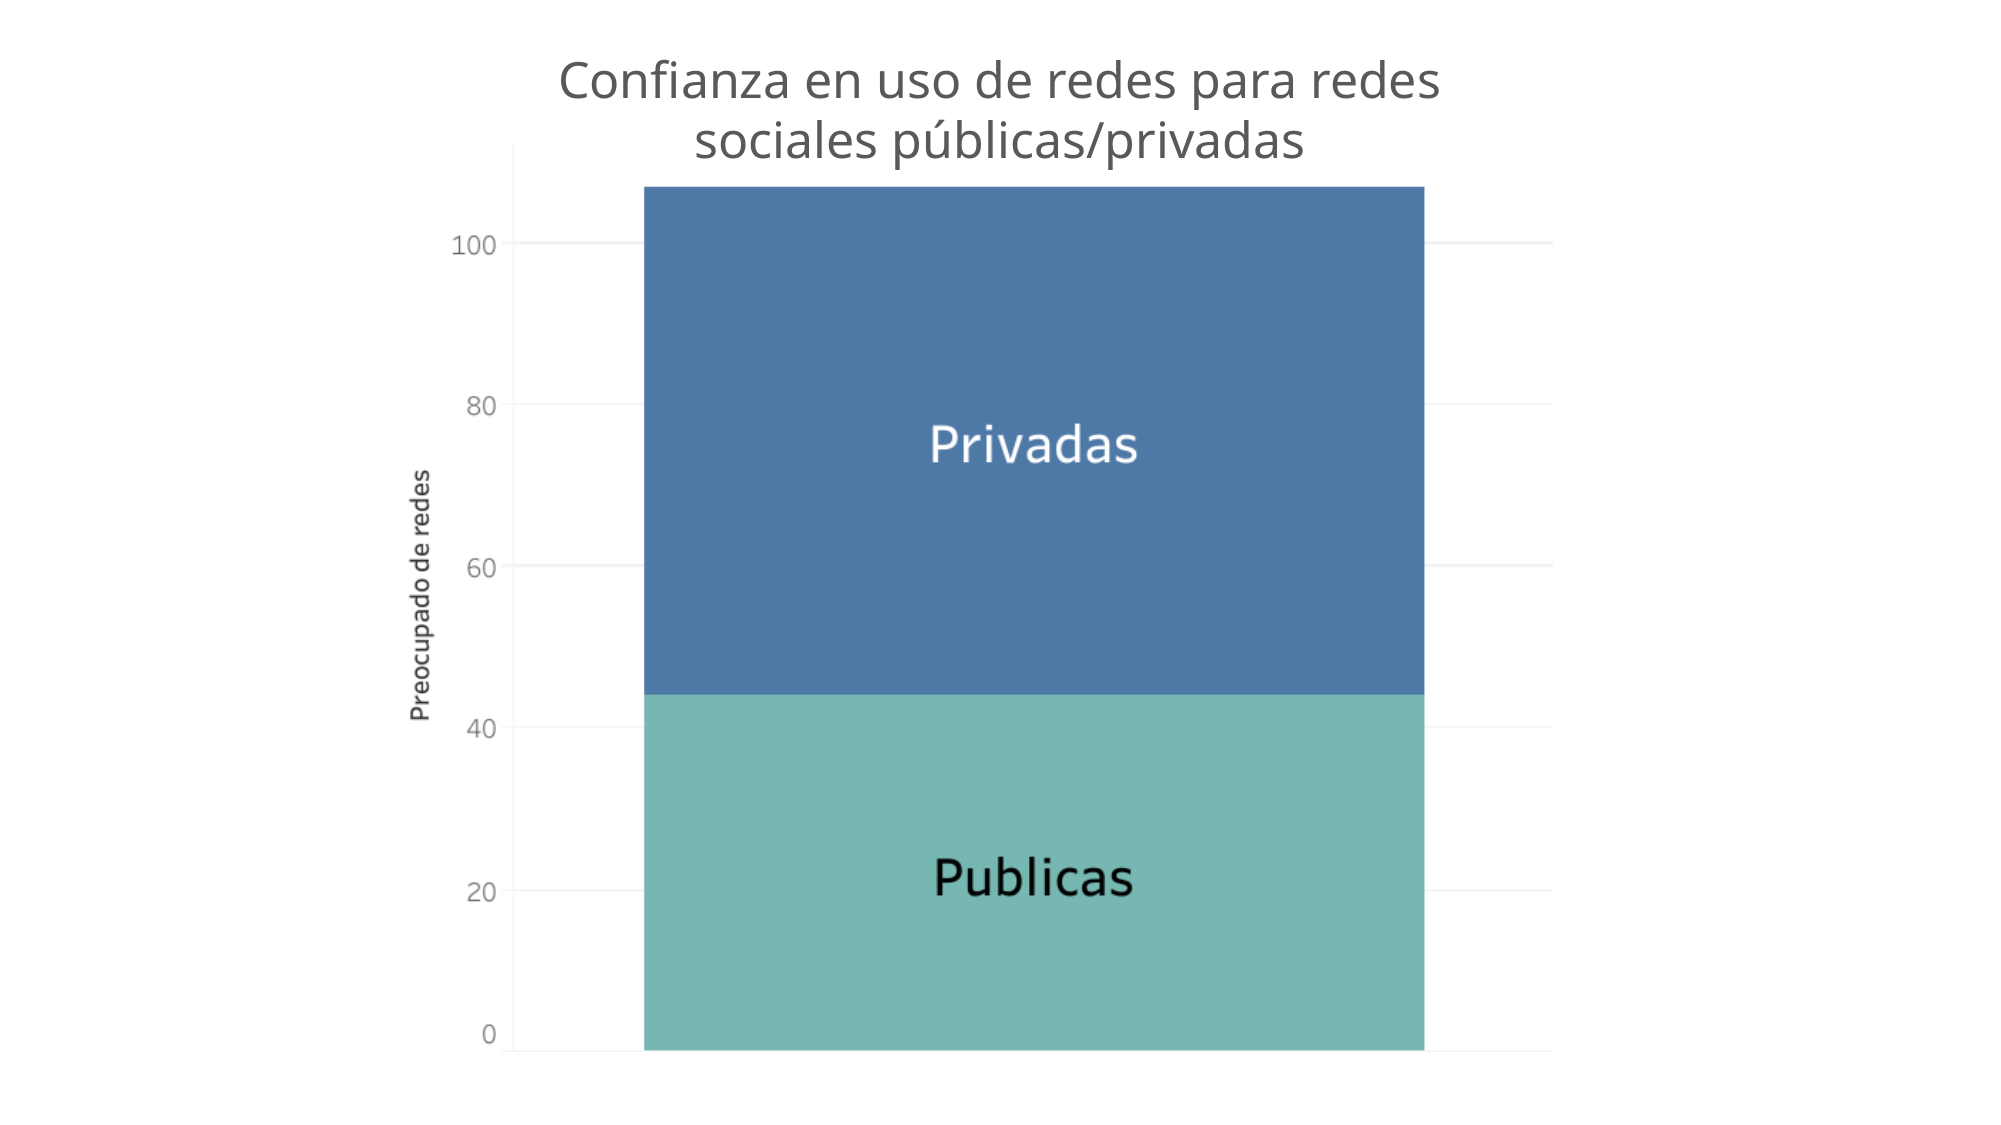

Confianza en uso de redes para redes sociales públicas/privadas